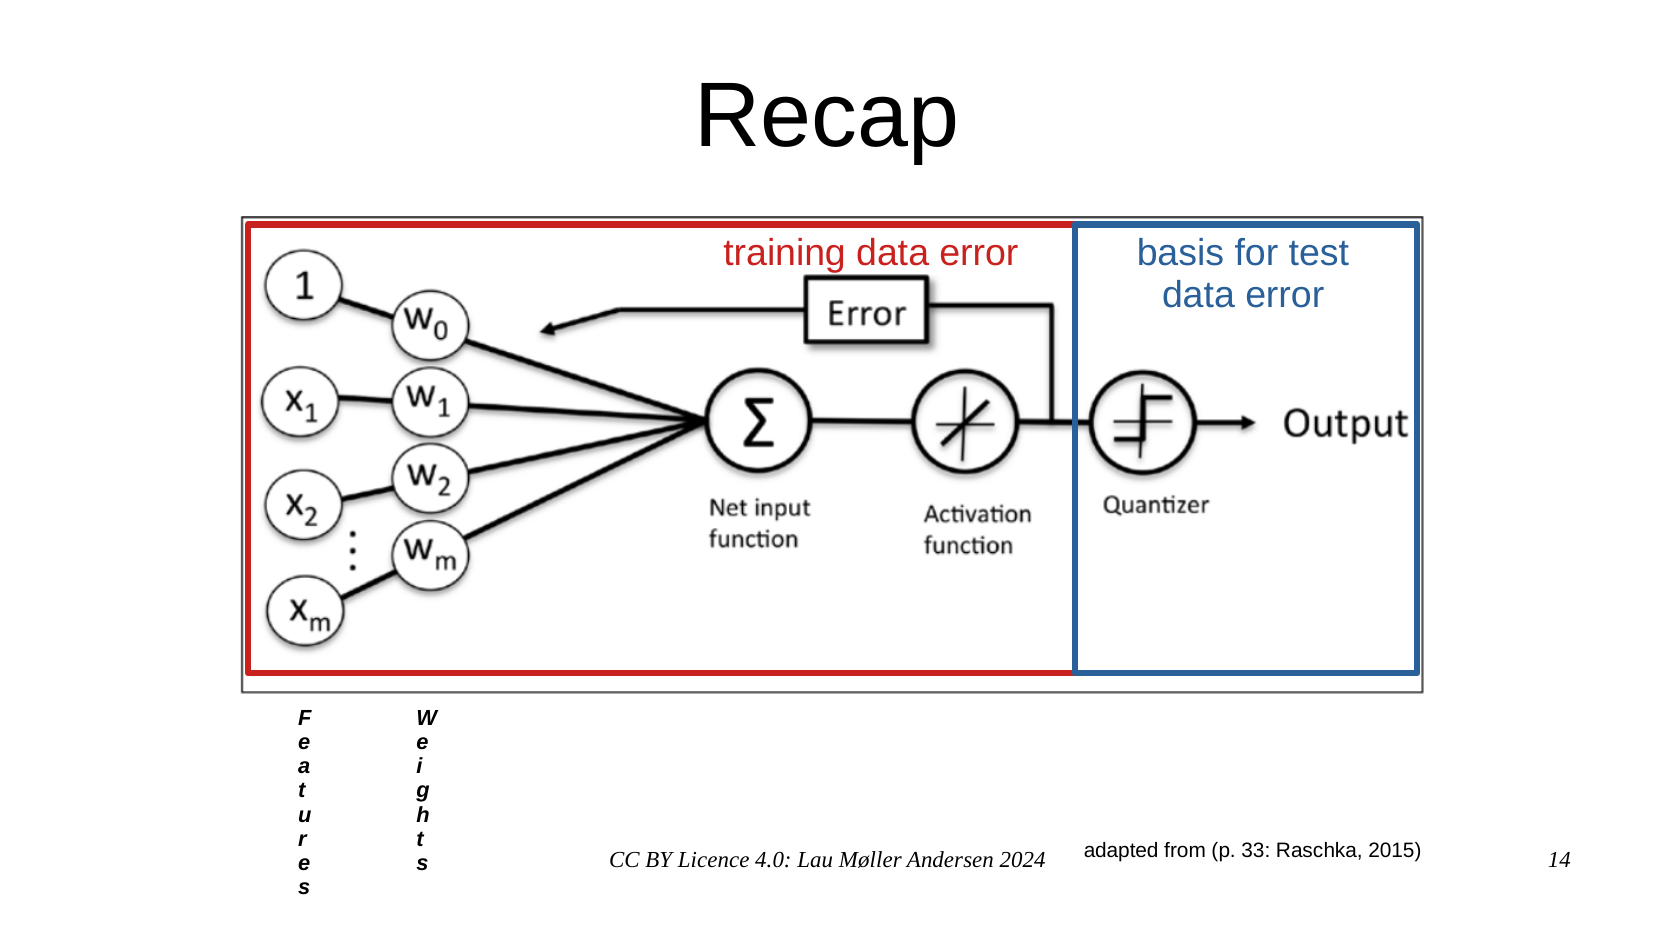

# Recap
training data error
basis for test data error
Features
Weights
adapted from (p. 33: Raschka, 2015)
CC BY Licence 4.0: Lau Møller Andersen 2024
14